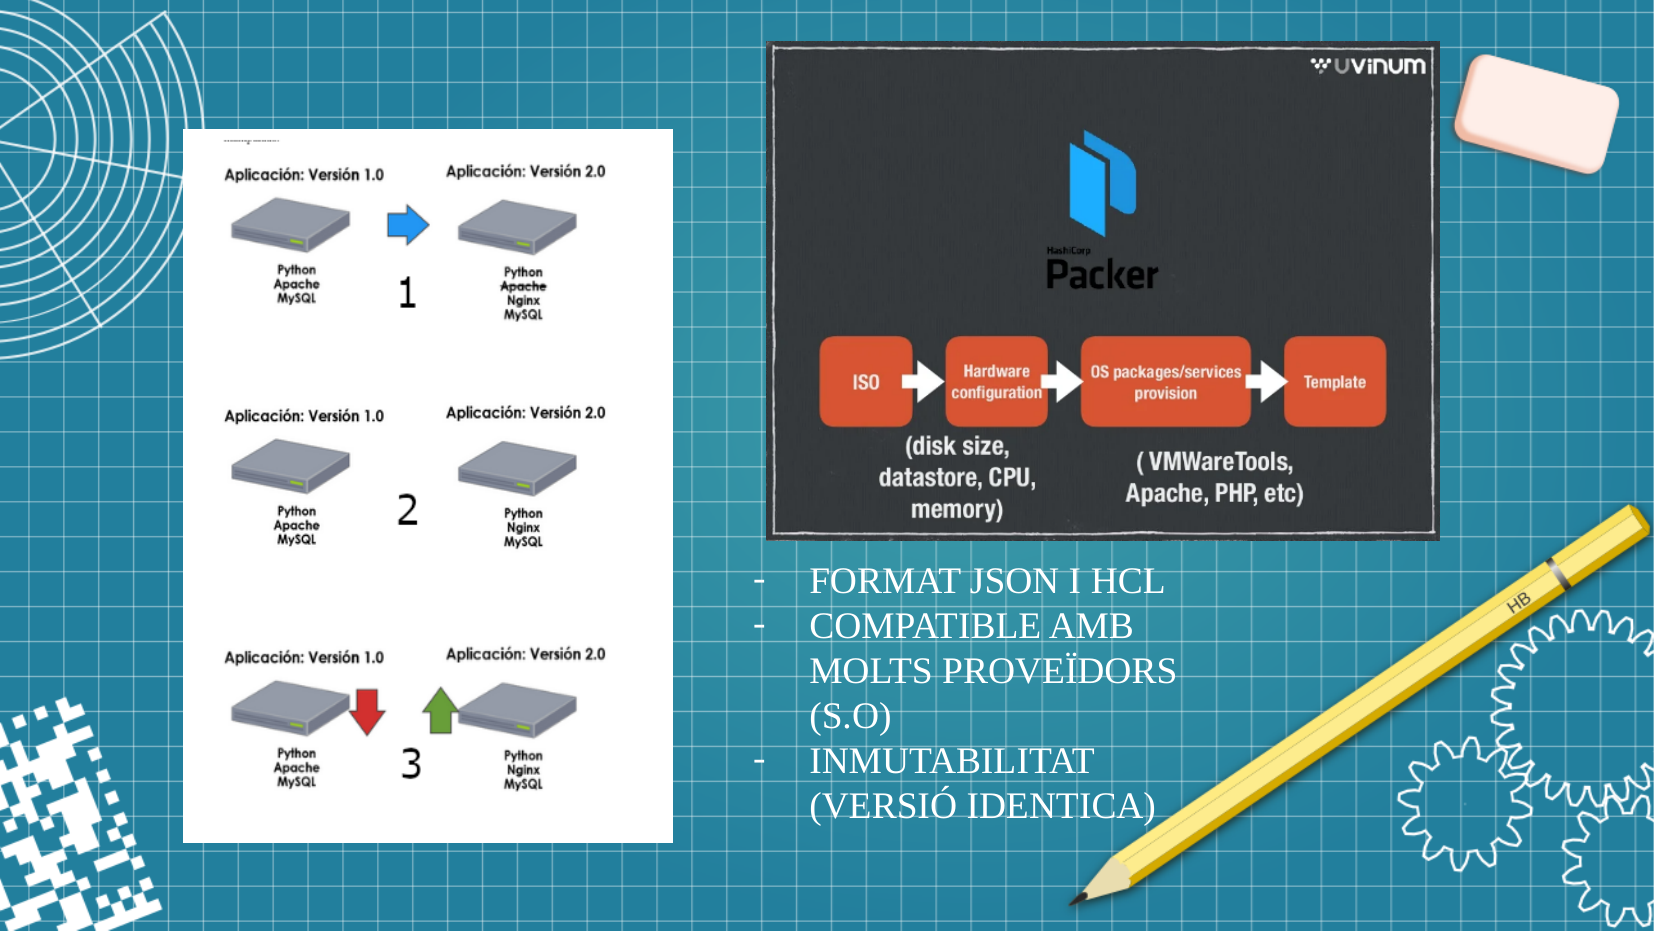

FORMAT JSON I HCL
COMPATIBLE AMB
MOLTS PROVEÏDORS (S.O)
INMUTABILITAT (VERSIÓ IDENTICA)